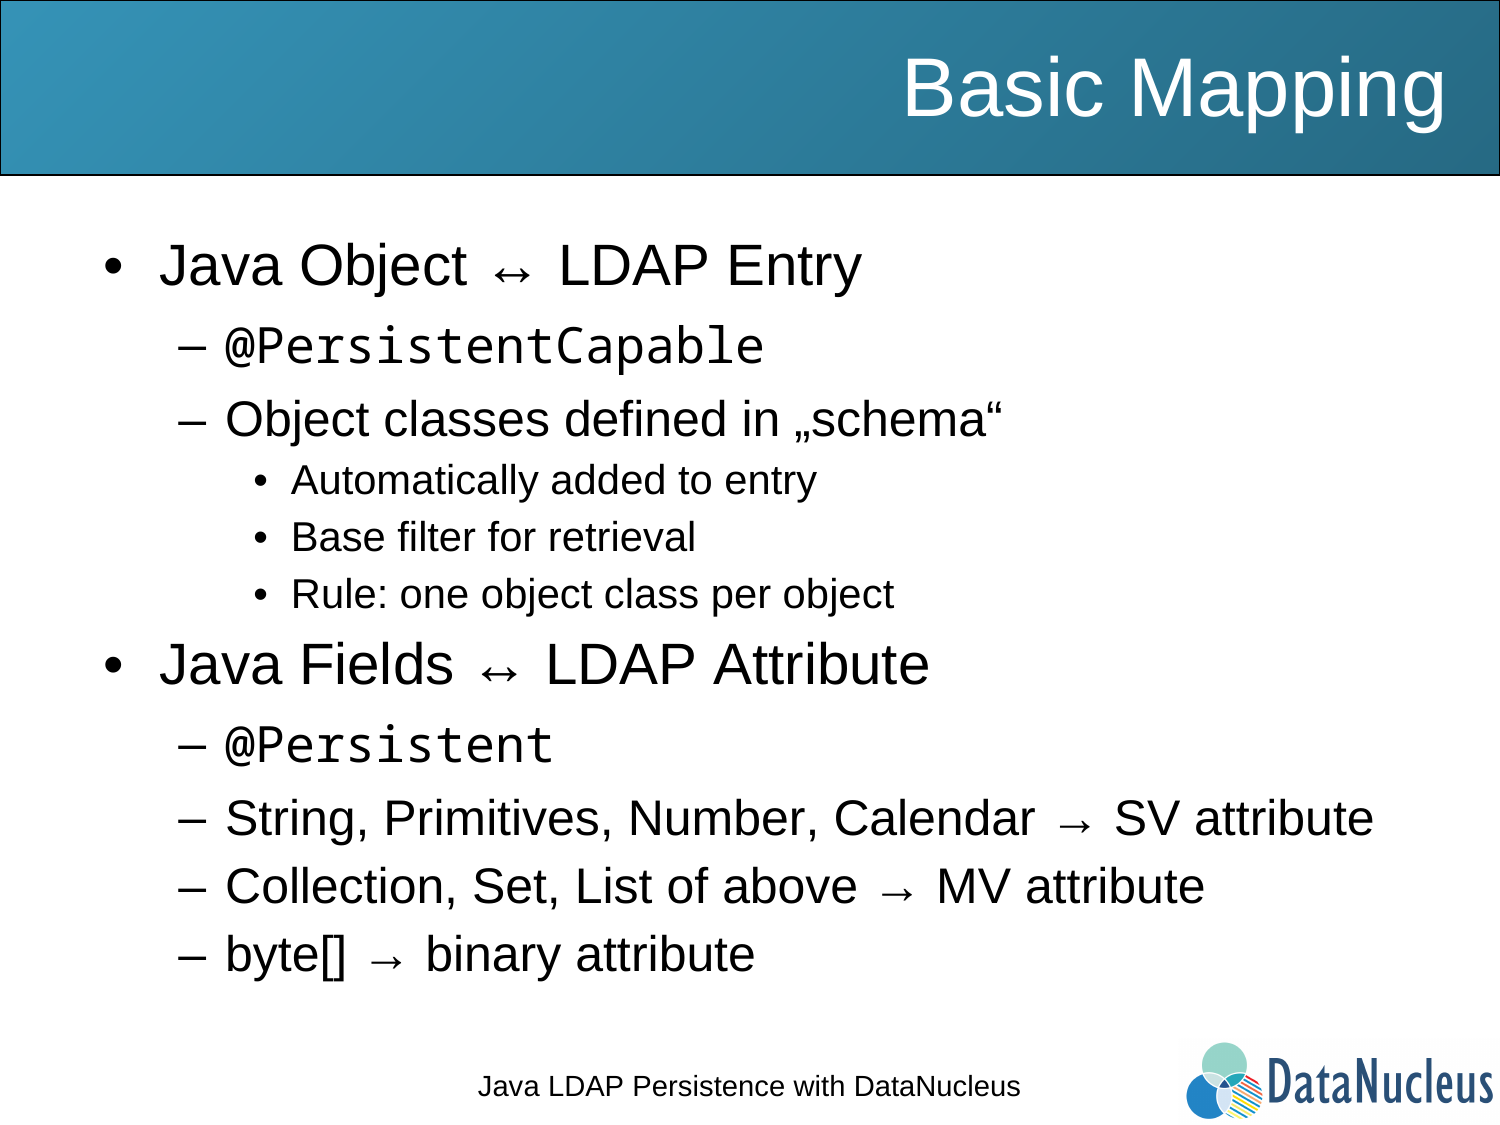

# Basic Mapping
Java Object ↔ LDAP Entry
@PersistentCapable
Object classes defined in „schema“
Automatically added to entry
Base filter for retrieval
Rule: one object class per object
Java Fields ↔ LDAP Attribute
@Persistent
String, Primitives, Number, Calendar → SV attribute
Collection, Set, List of above → MV attribute
byte[] → binary attribute